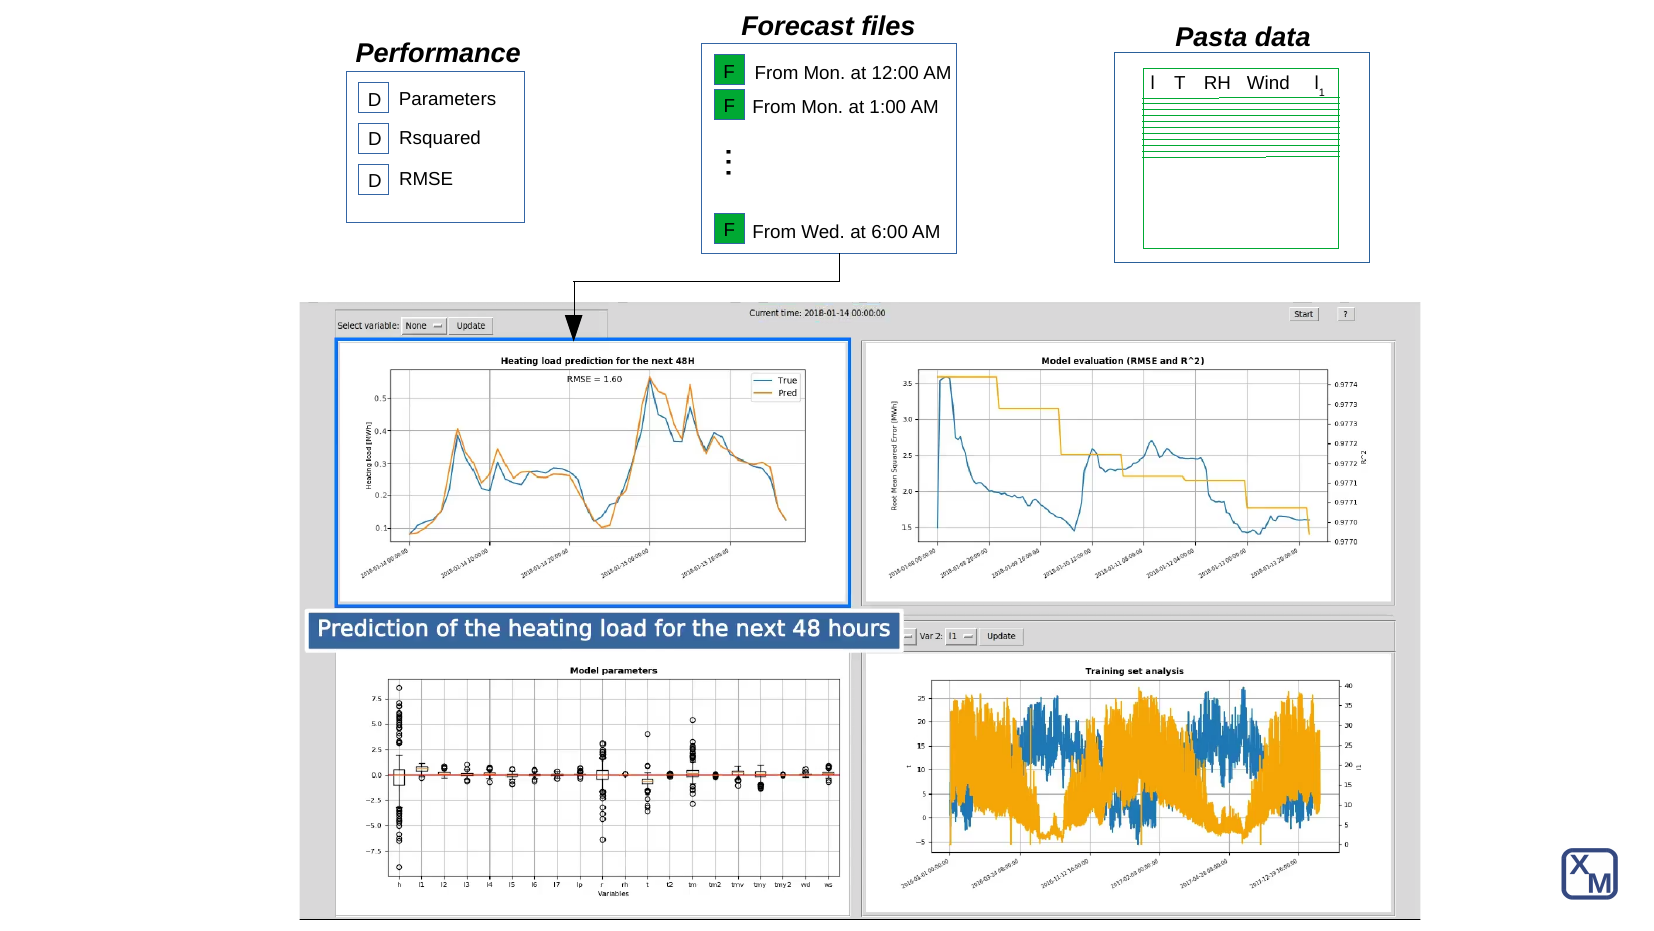

Forecast files
Pasta data
Performance
F
From Mon. at 12:00 AM
T
l
RH
Wind
l1
Parameters
D
F
From Mon. at 1:00 AM
Rsquared
D
...
RMSE
D
F
From Wed. at 6:00 AM